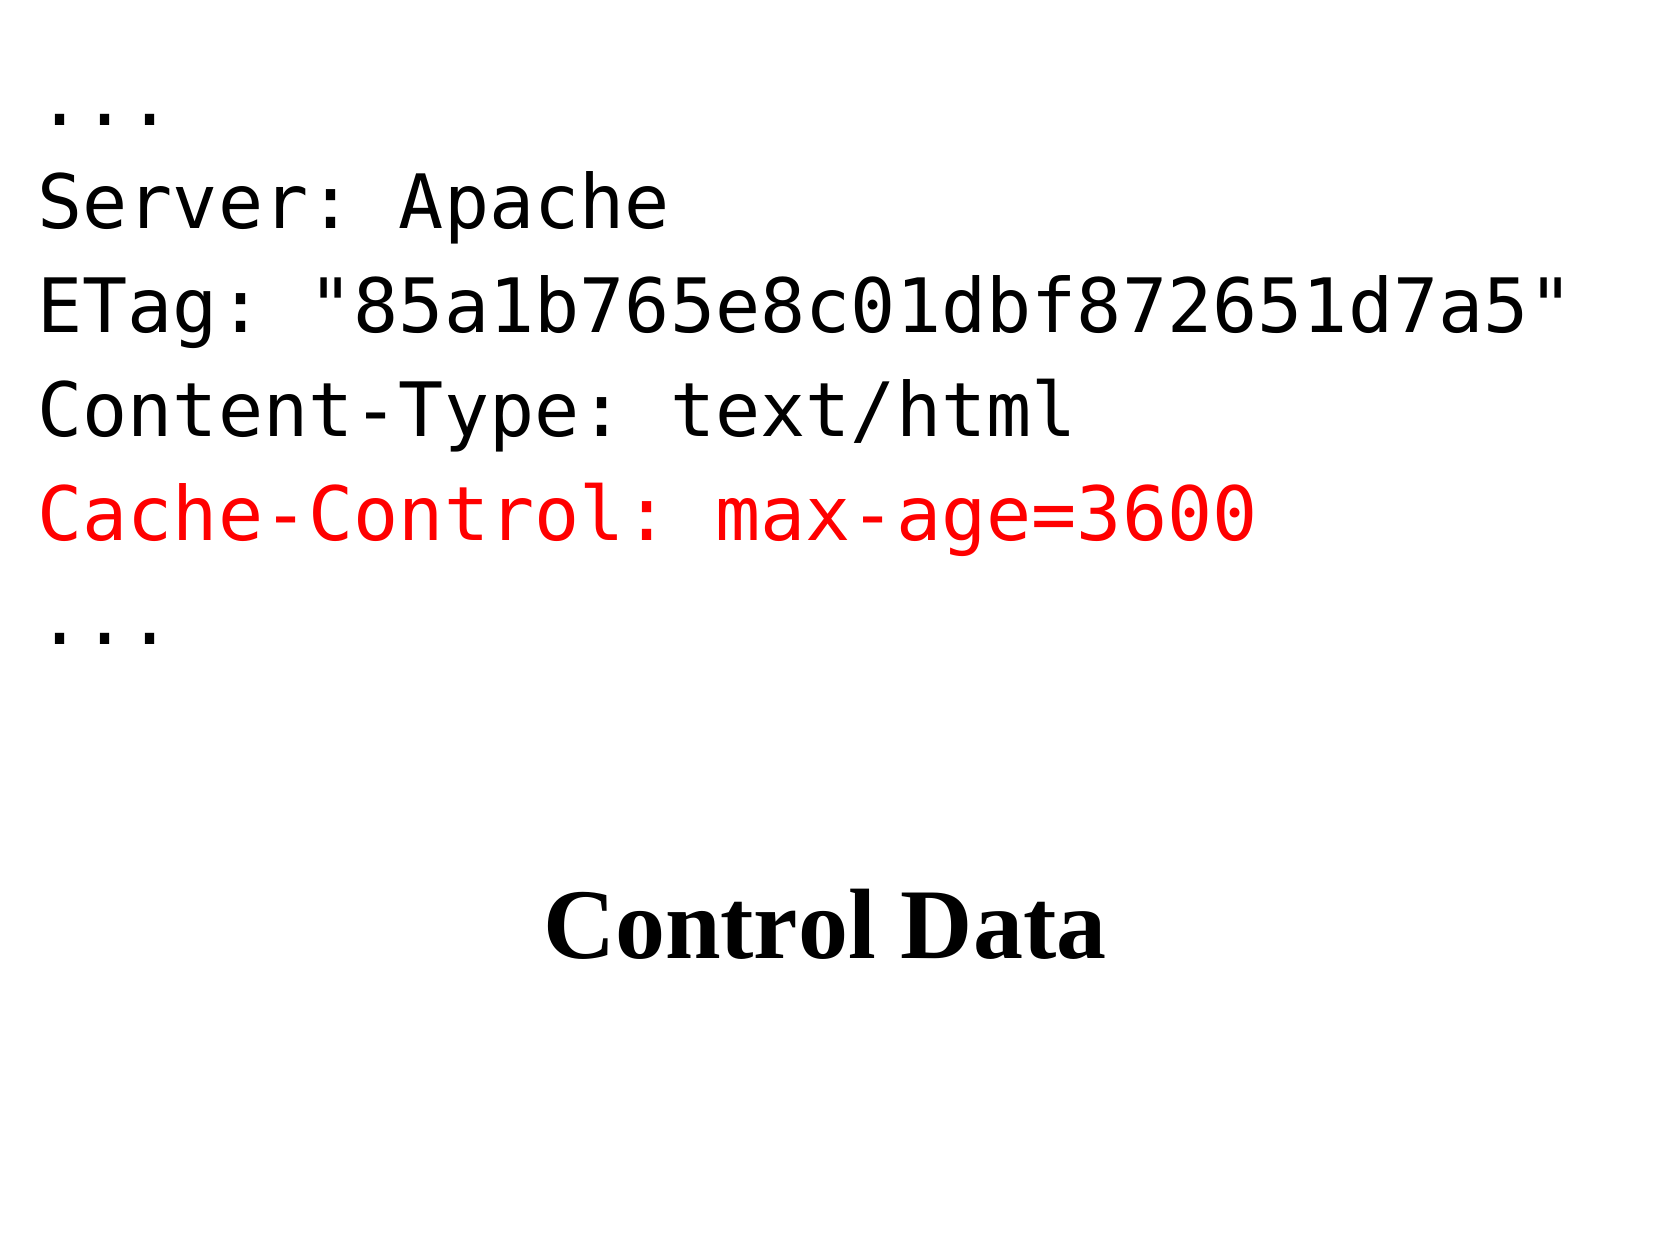

...
Server: Apache
ETag: "85a1b765e8c01dbf872651d7a5"
Content-Type: text/html
Cache-Control: max-age=3600
...
Control Data